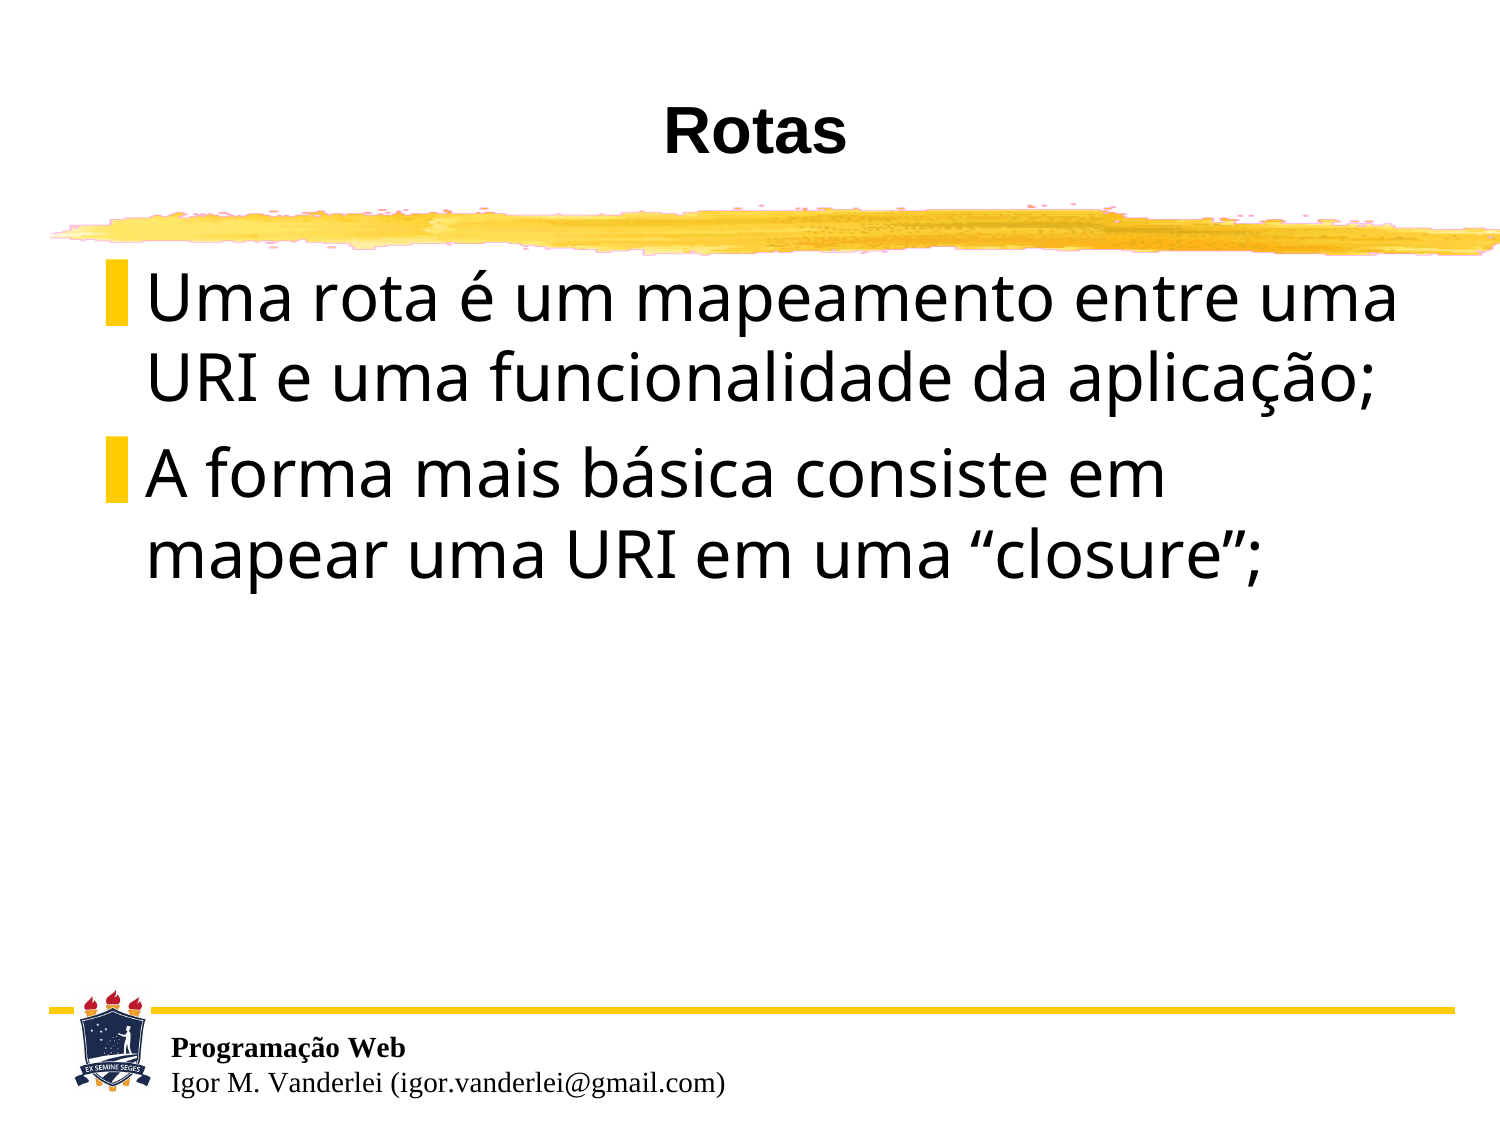

# Rotas
Uma rota é um mapeamento entre uma URI e uma funcionalidade da aplicação;
A forma mais básica consiste em mapear uma URI em uma “closure”;